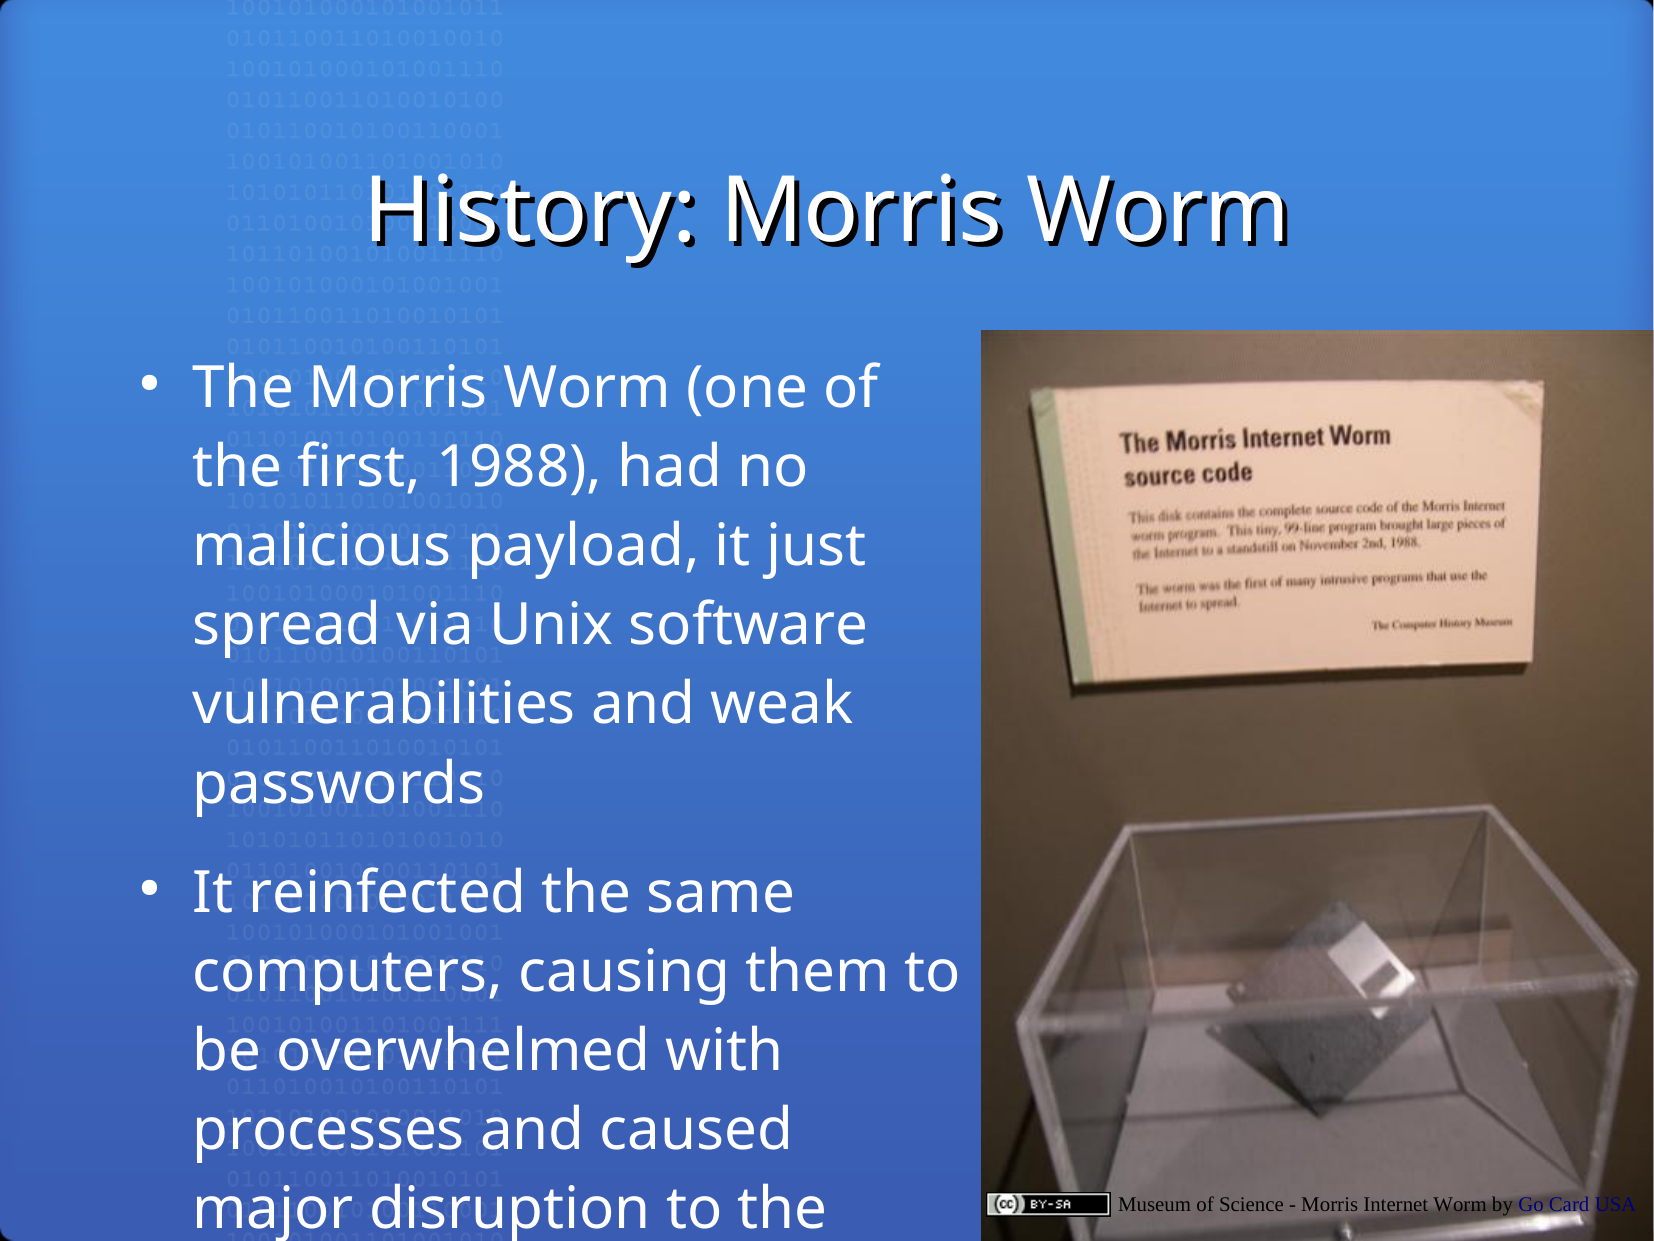

# History: Morris Worm
The Morris Worm (one of the first, 1988), had no malicious payload, it just spread via Unix software vulnerabilities and weak passwords
It reinfected the same computers, causing them to be overwhelmed with processes and caused major disruption to the Internet
Museum of Science - Morris Internet Worm by Go Card USA